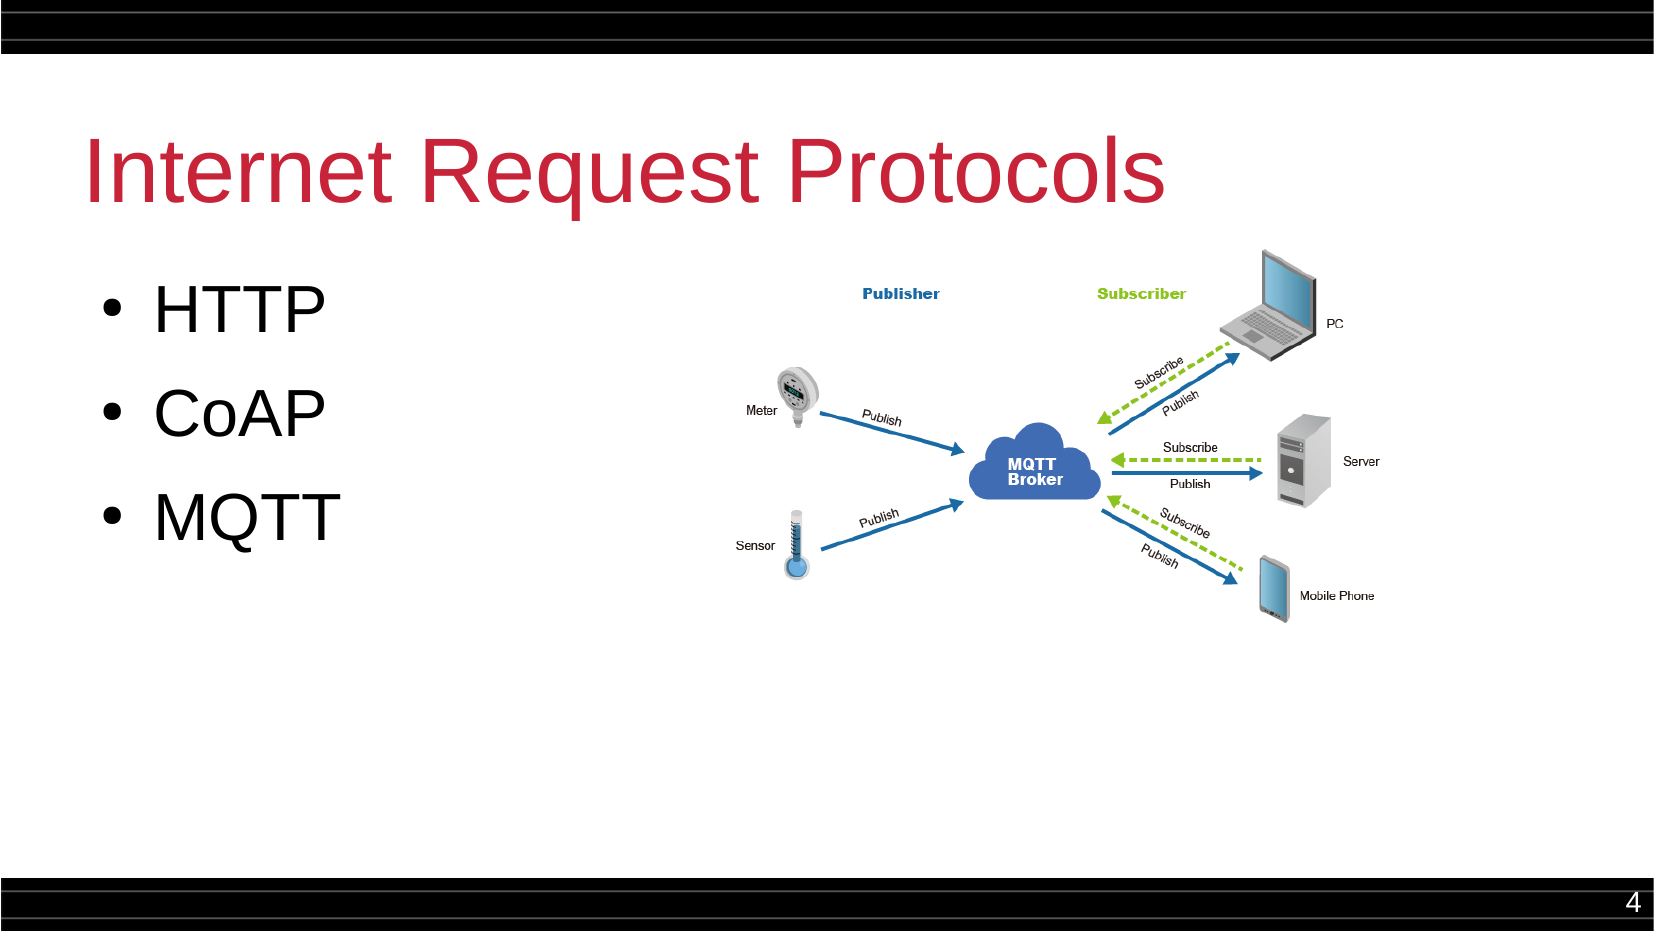

# Internet Request Protocols
HTTP
CoAP
MQTT